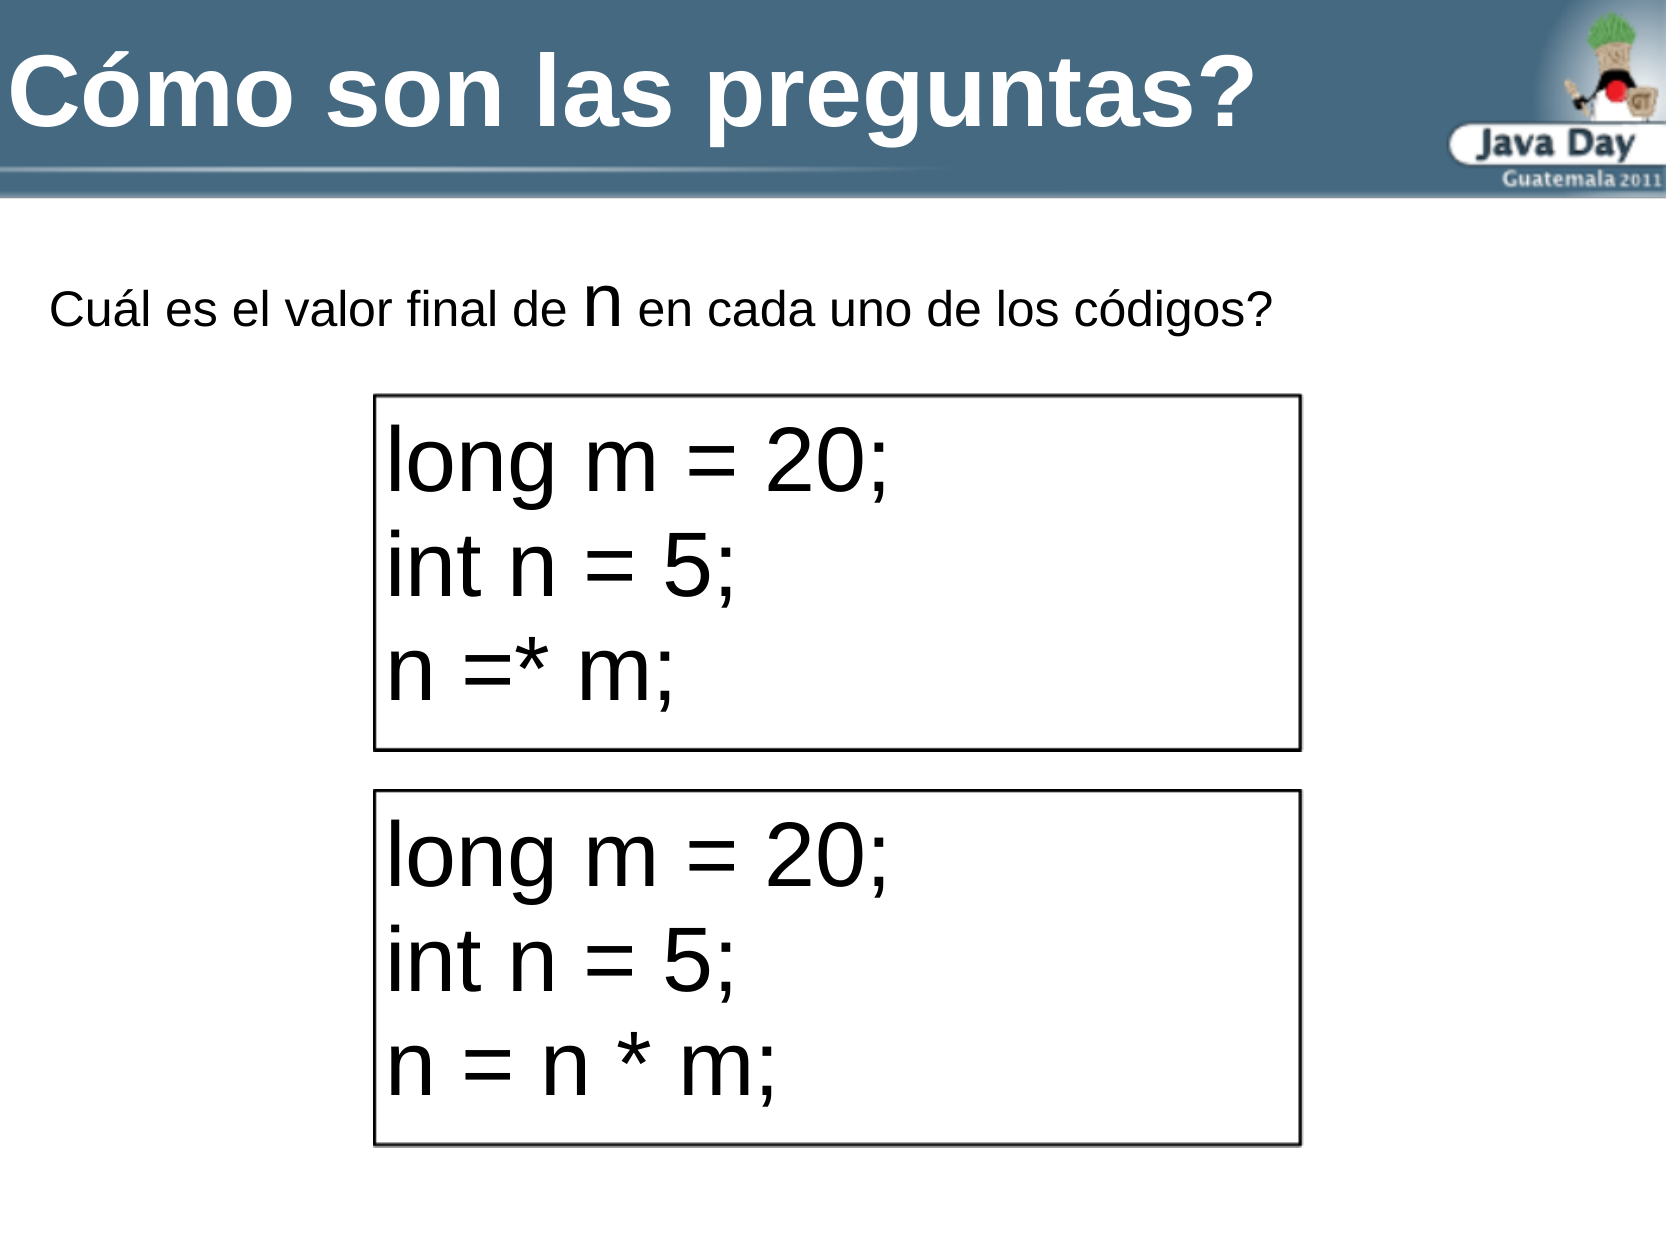

Cómo son las preguntas?
Cuál es el valor final de n en cada uno de los códigos?
long m = 20;
int n = 5;
n =* m;
long m = 20;
int n = 5;
n = n * m;